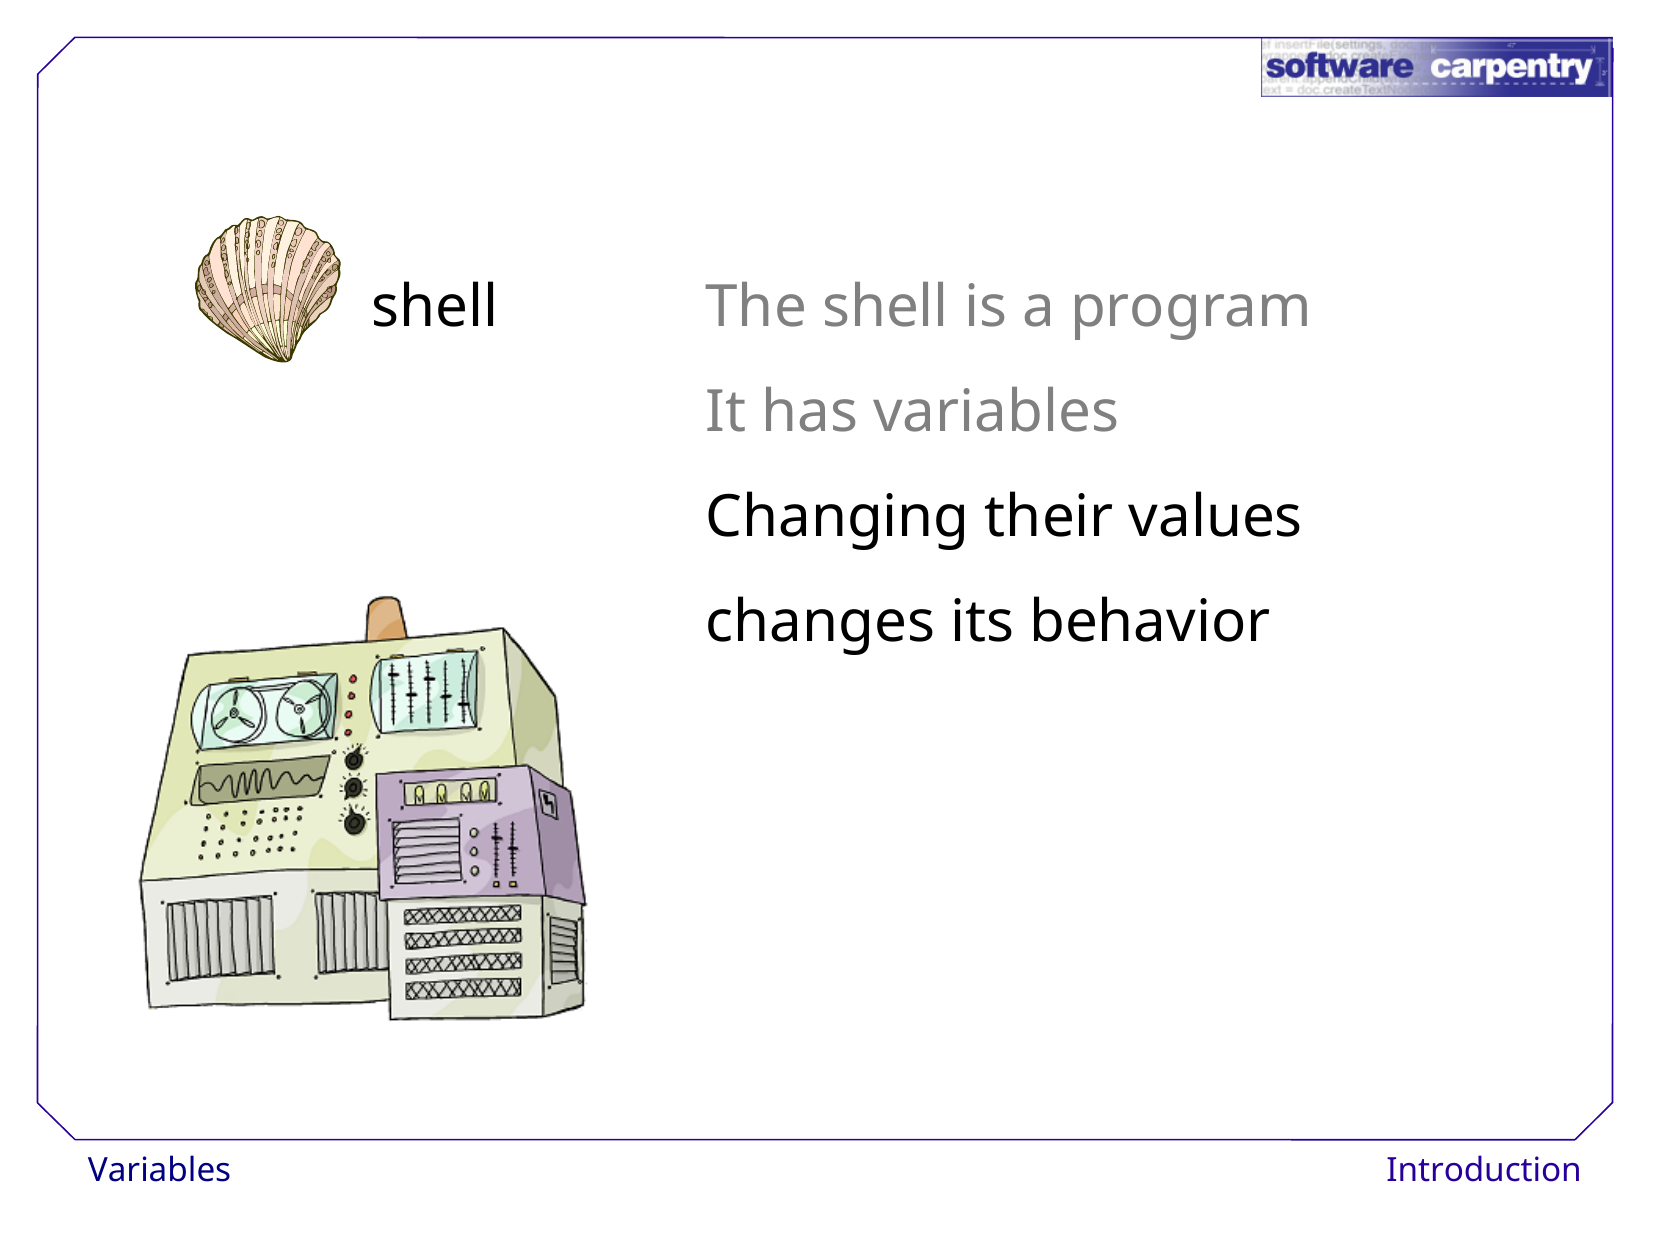

shell
The shell is a program
It has variables
Changing their values
changes its behavior